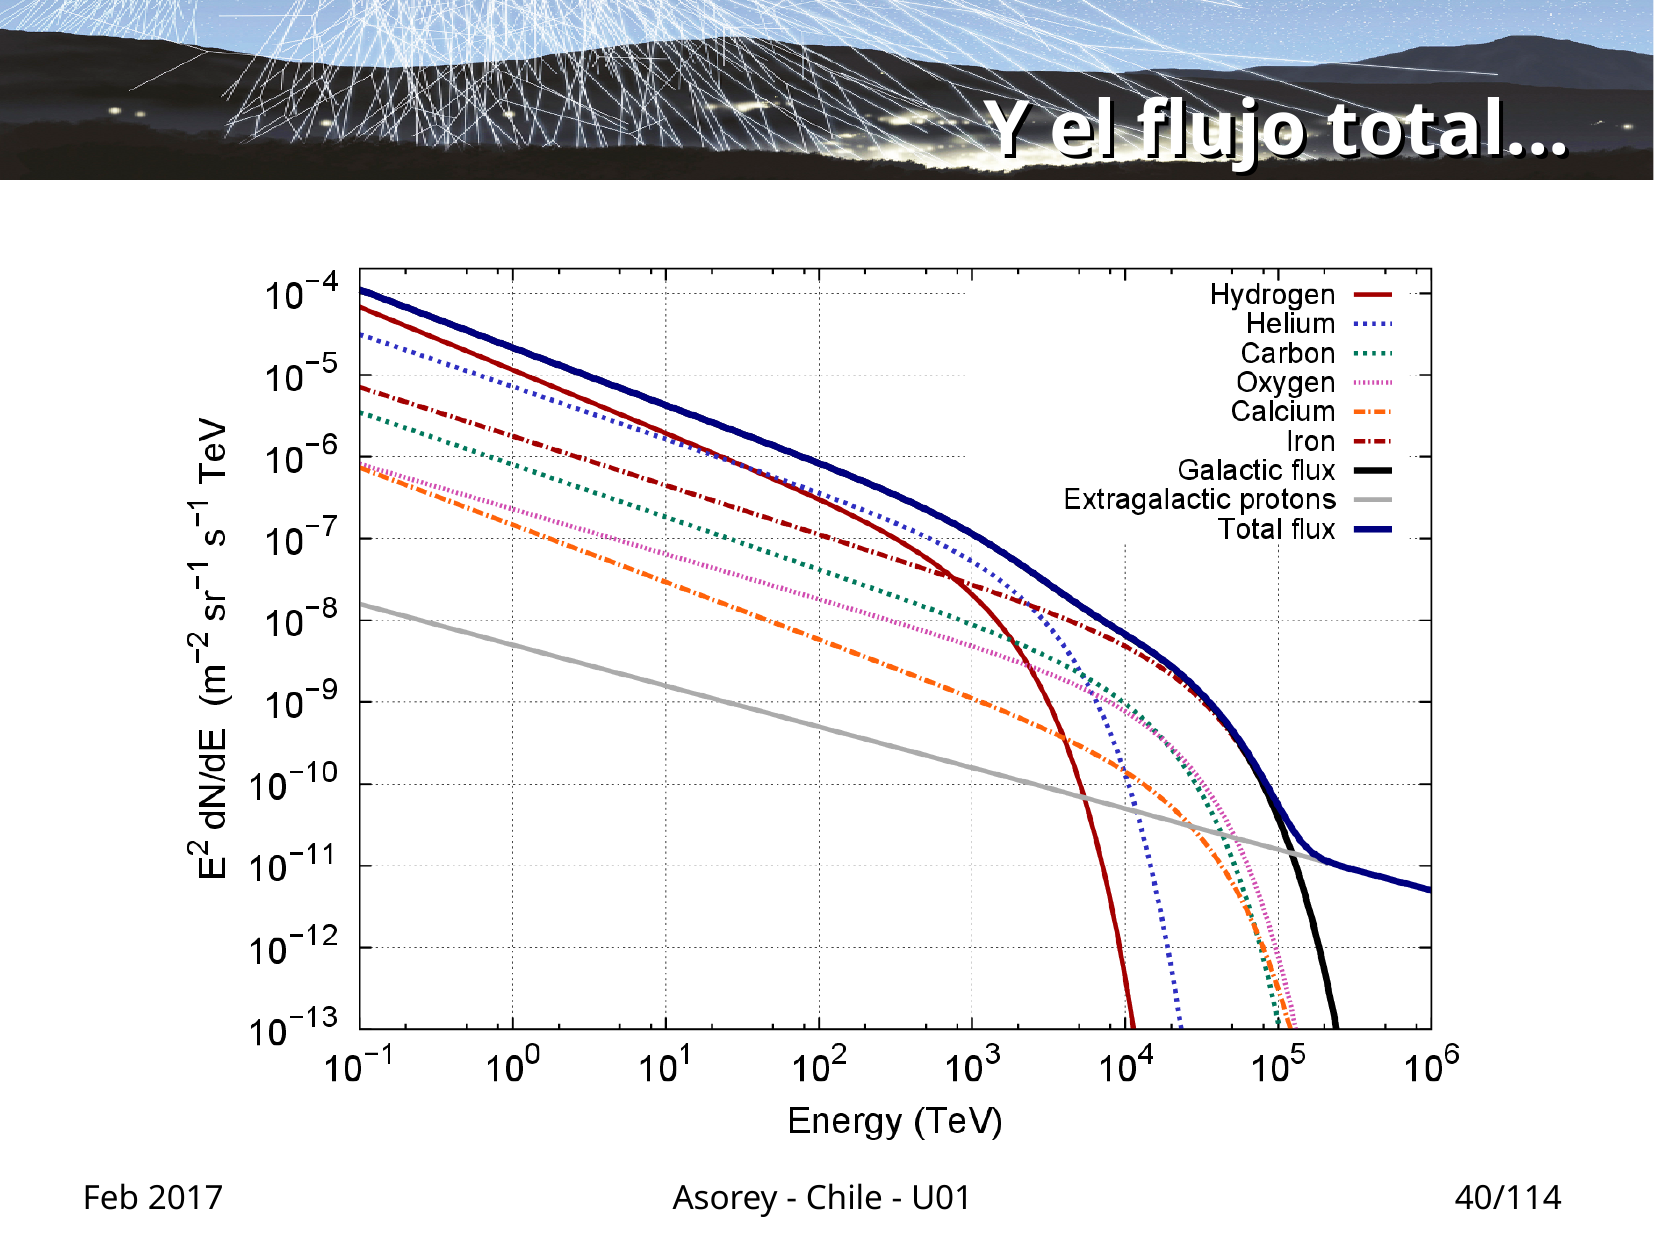

# Y el flujo total...
Feb 2017
Asorey - Chile - U01
40